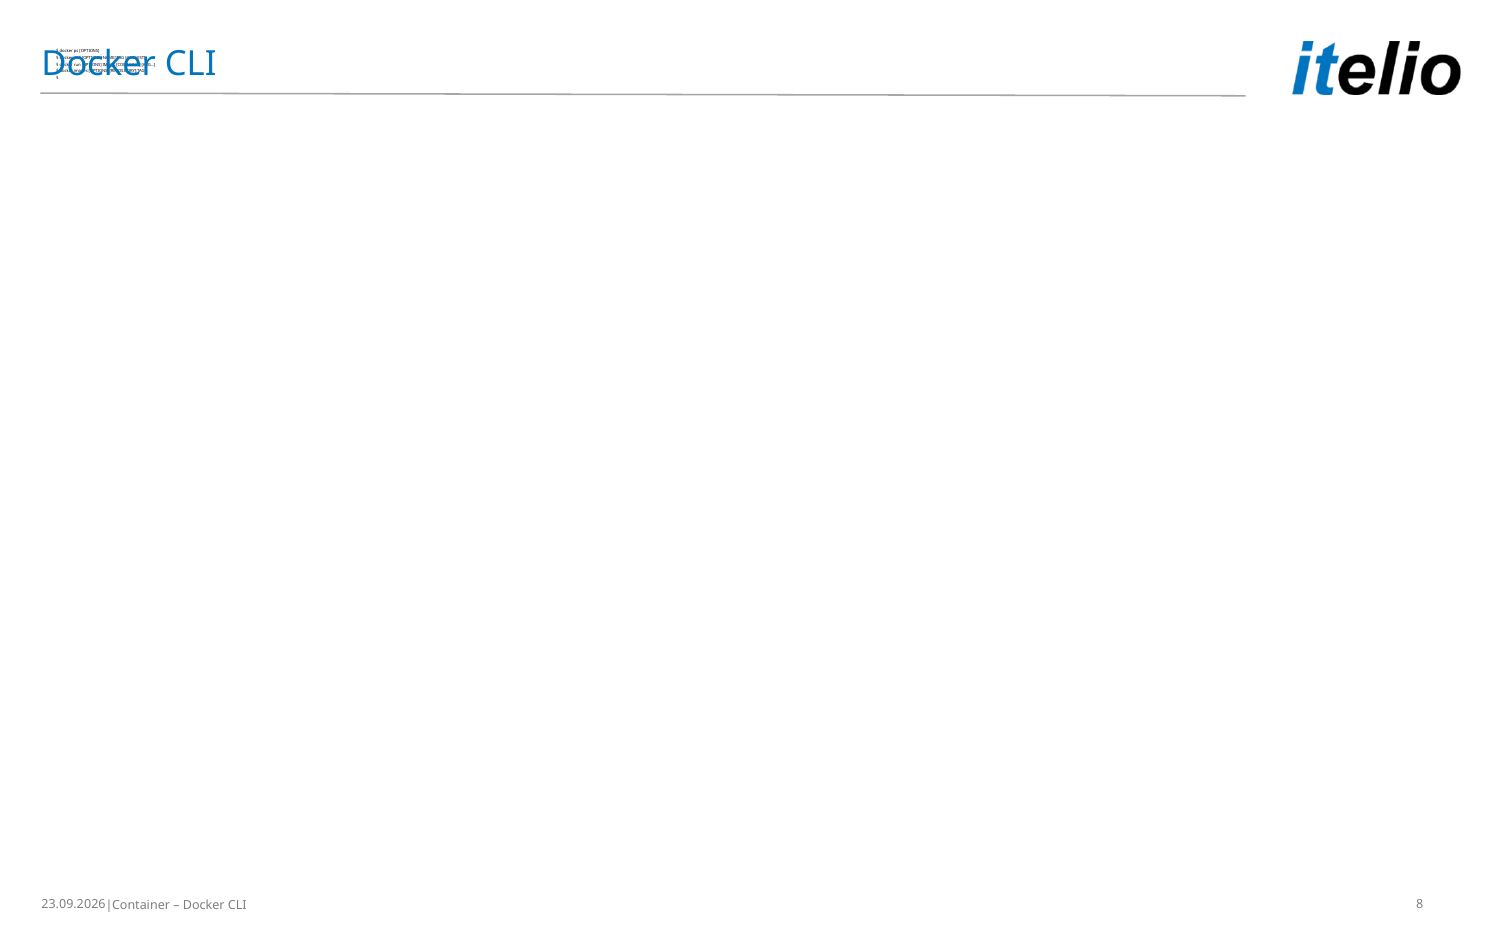

# docker ps [OPTIONS]
docker pull [OPTIONS] NAME[:TAG|@DIGEST]
docker run [OPTIONS] IMAGE [COMMAND] [ARG...]
docker images [OPTIONS] [REPOSITORY[:TAG]]
Docker CLI
Container – Docker CLI